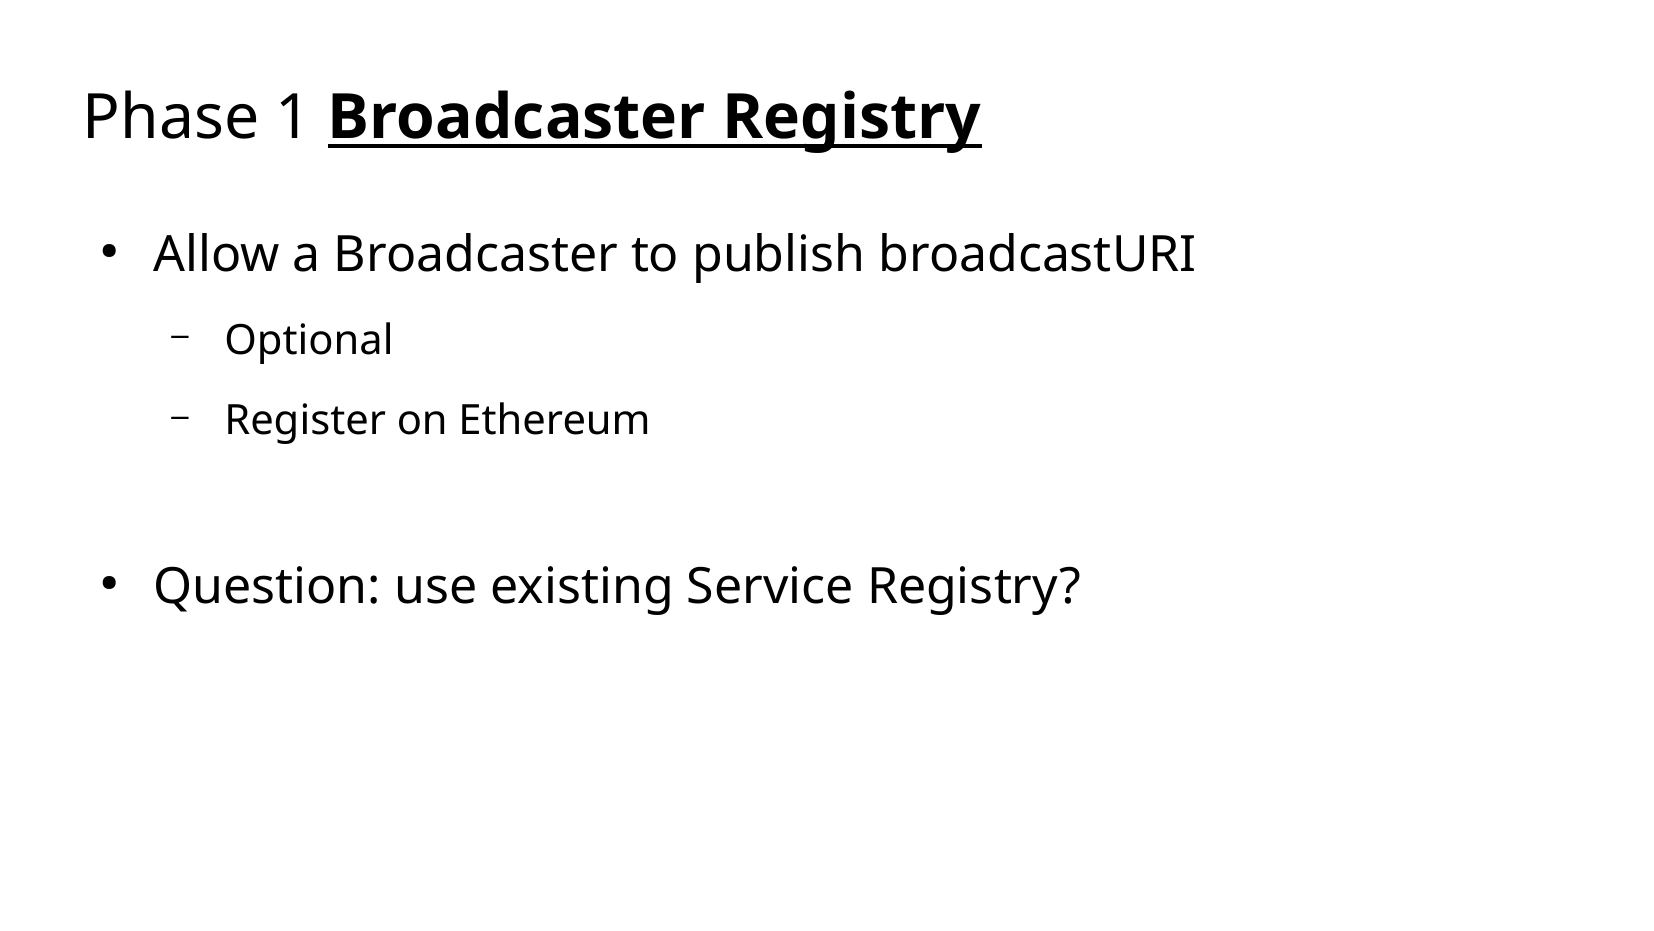

# Phase 1 Broadcaster Registry
Allow a Broadcaster to publish broadcastURI
Optional
Register on Ethereum
Question: use existing Service Registry?